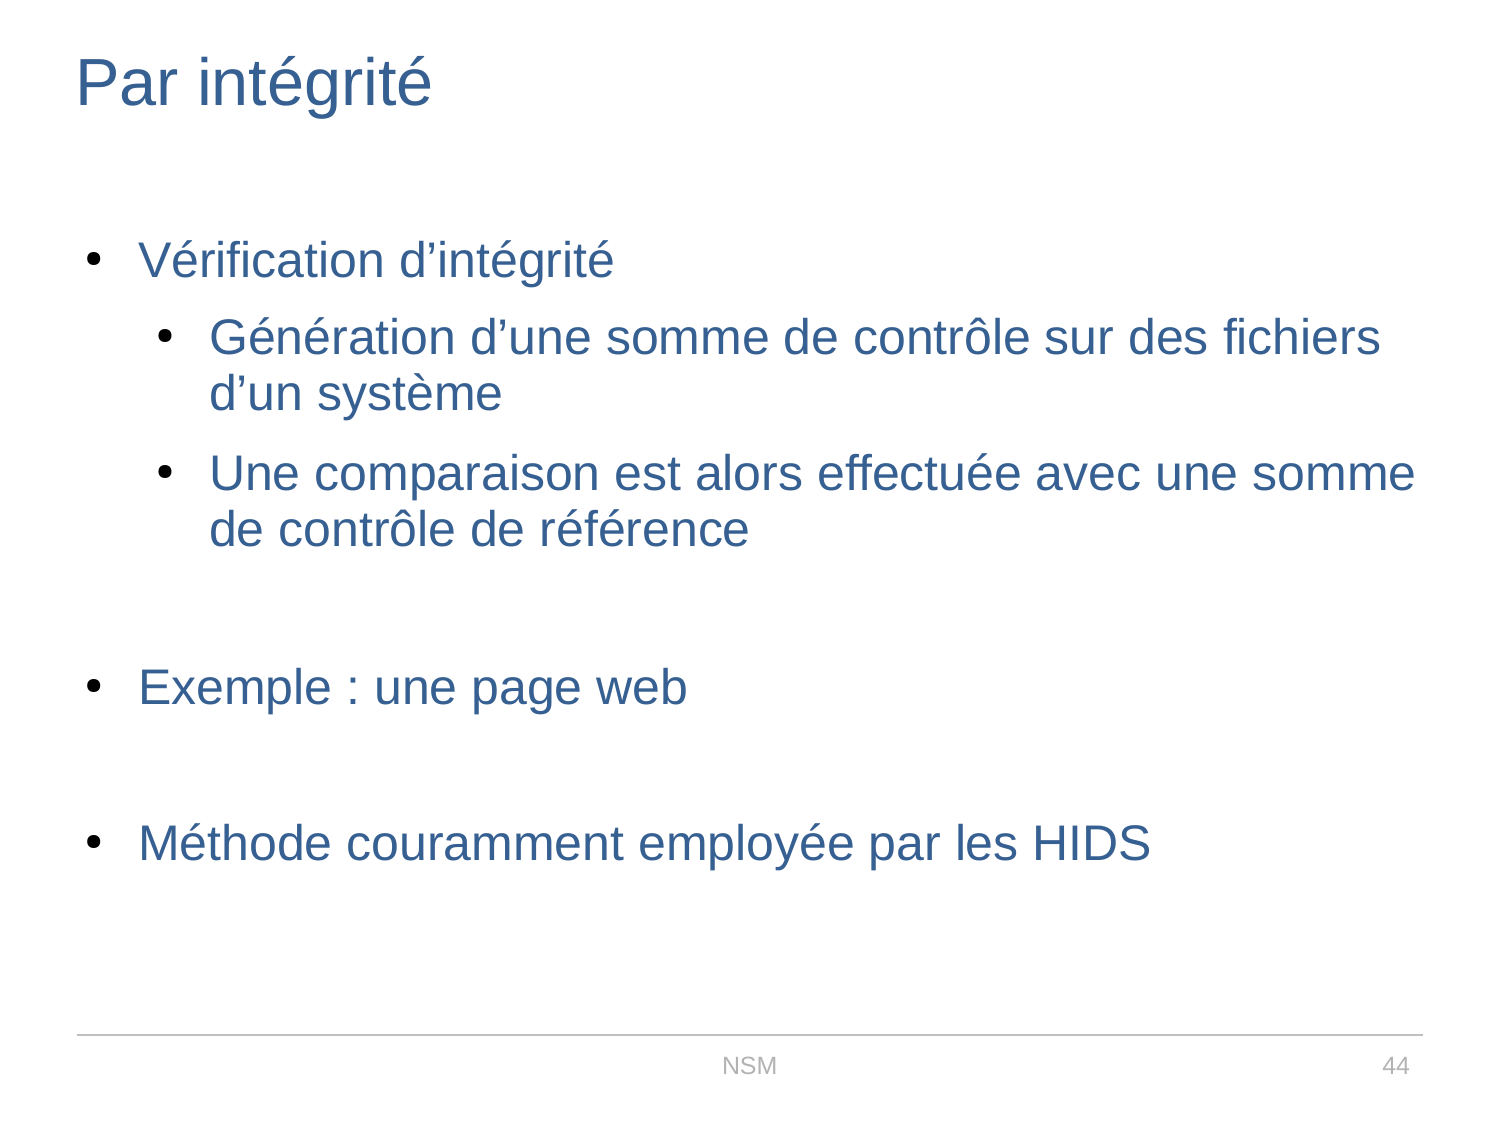

# Par intégrité
Vérification d’intégrité
Génération d’une somme de contrôle sur des fichiers d’un système
Une comparaison est alors effectuée avec une somme de contrôle de référence
Exemple : une page web
Méthode couramment employée par les HIDS
Your footer here
44